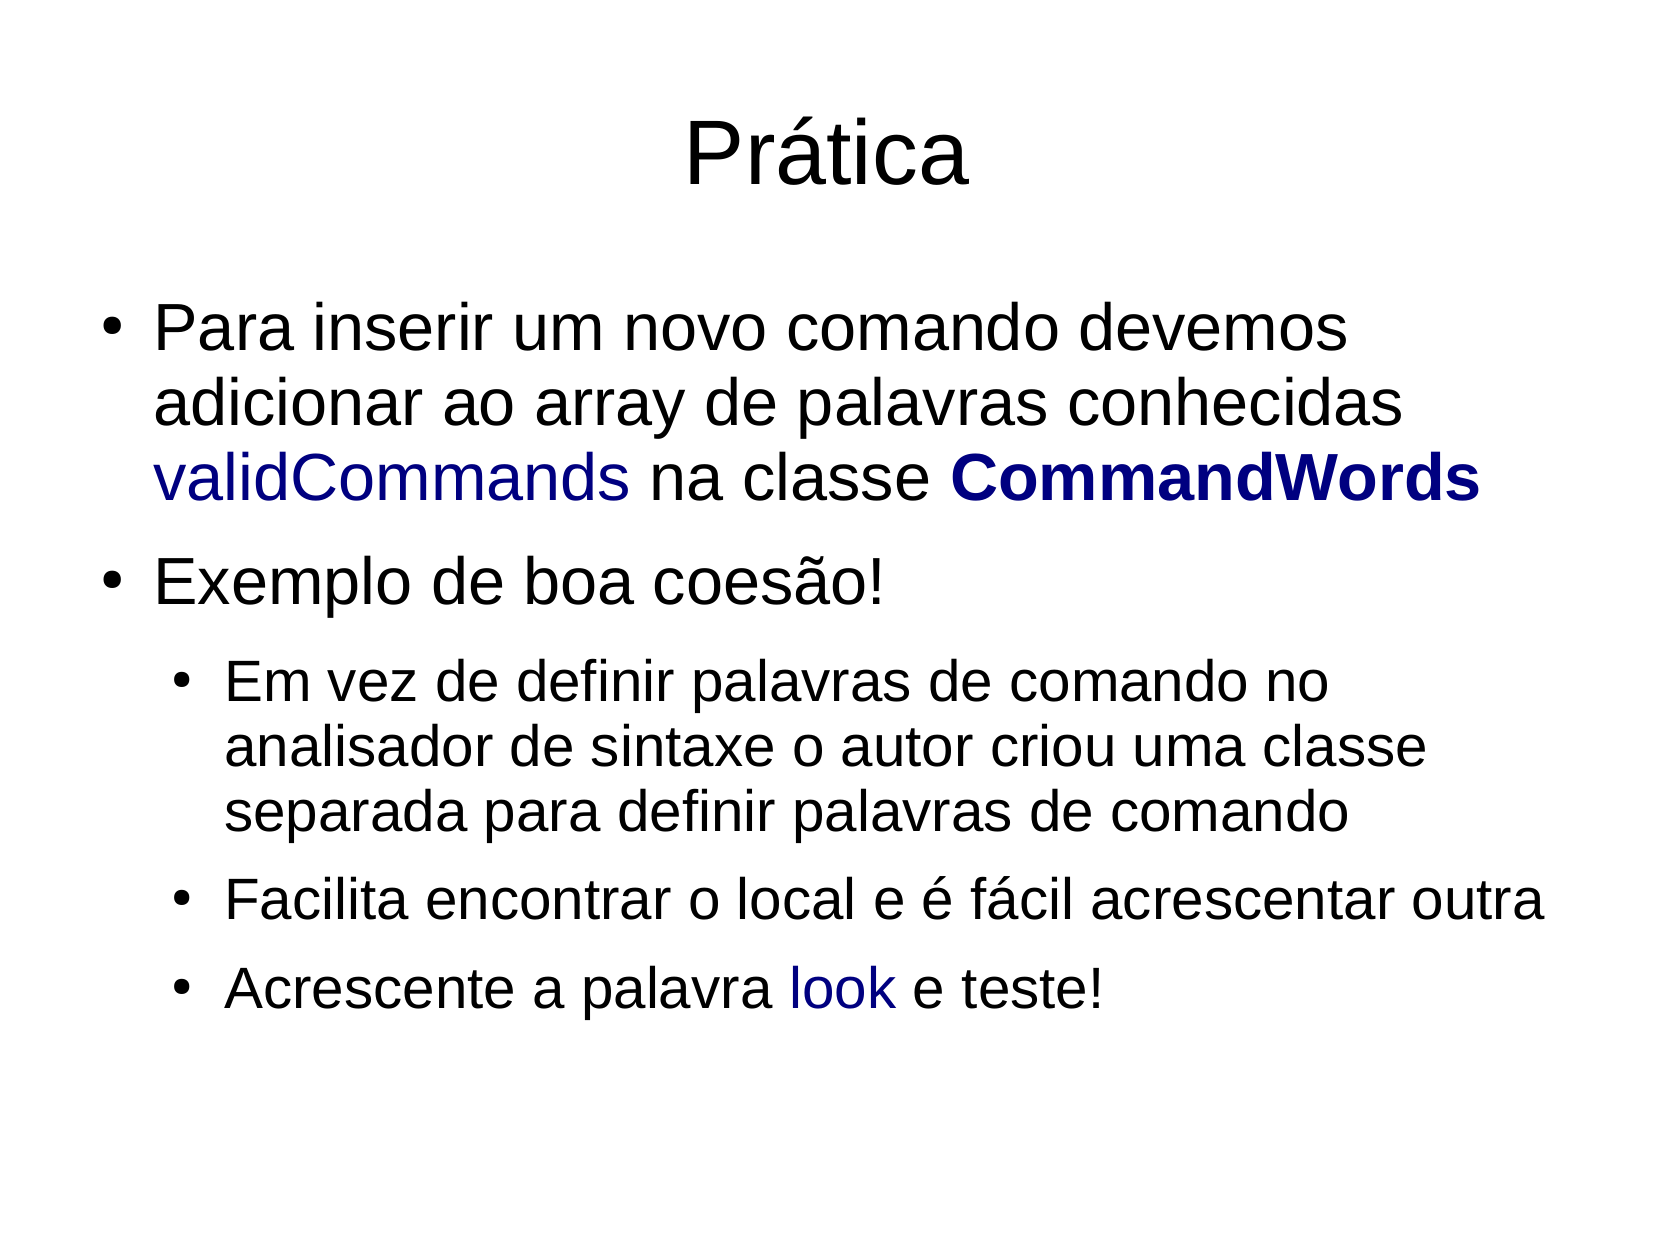

# Prática
Para inserir um novo comando devemos adicionar ao array de palavras conhecidas validCommands na classe CommandWords
Exemplo de boa coesão!
Em vez de definir palavras de comando no analisador de sintaxe o autor criou uma classe separada para definir palavras de comando
Facilita encontrar o local e é fácil acrescentar outra
Acrescente a palavra look e teste!